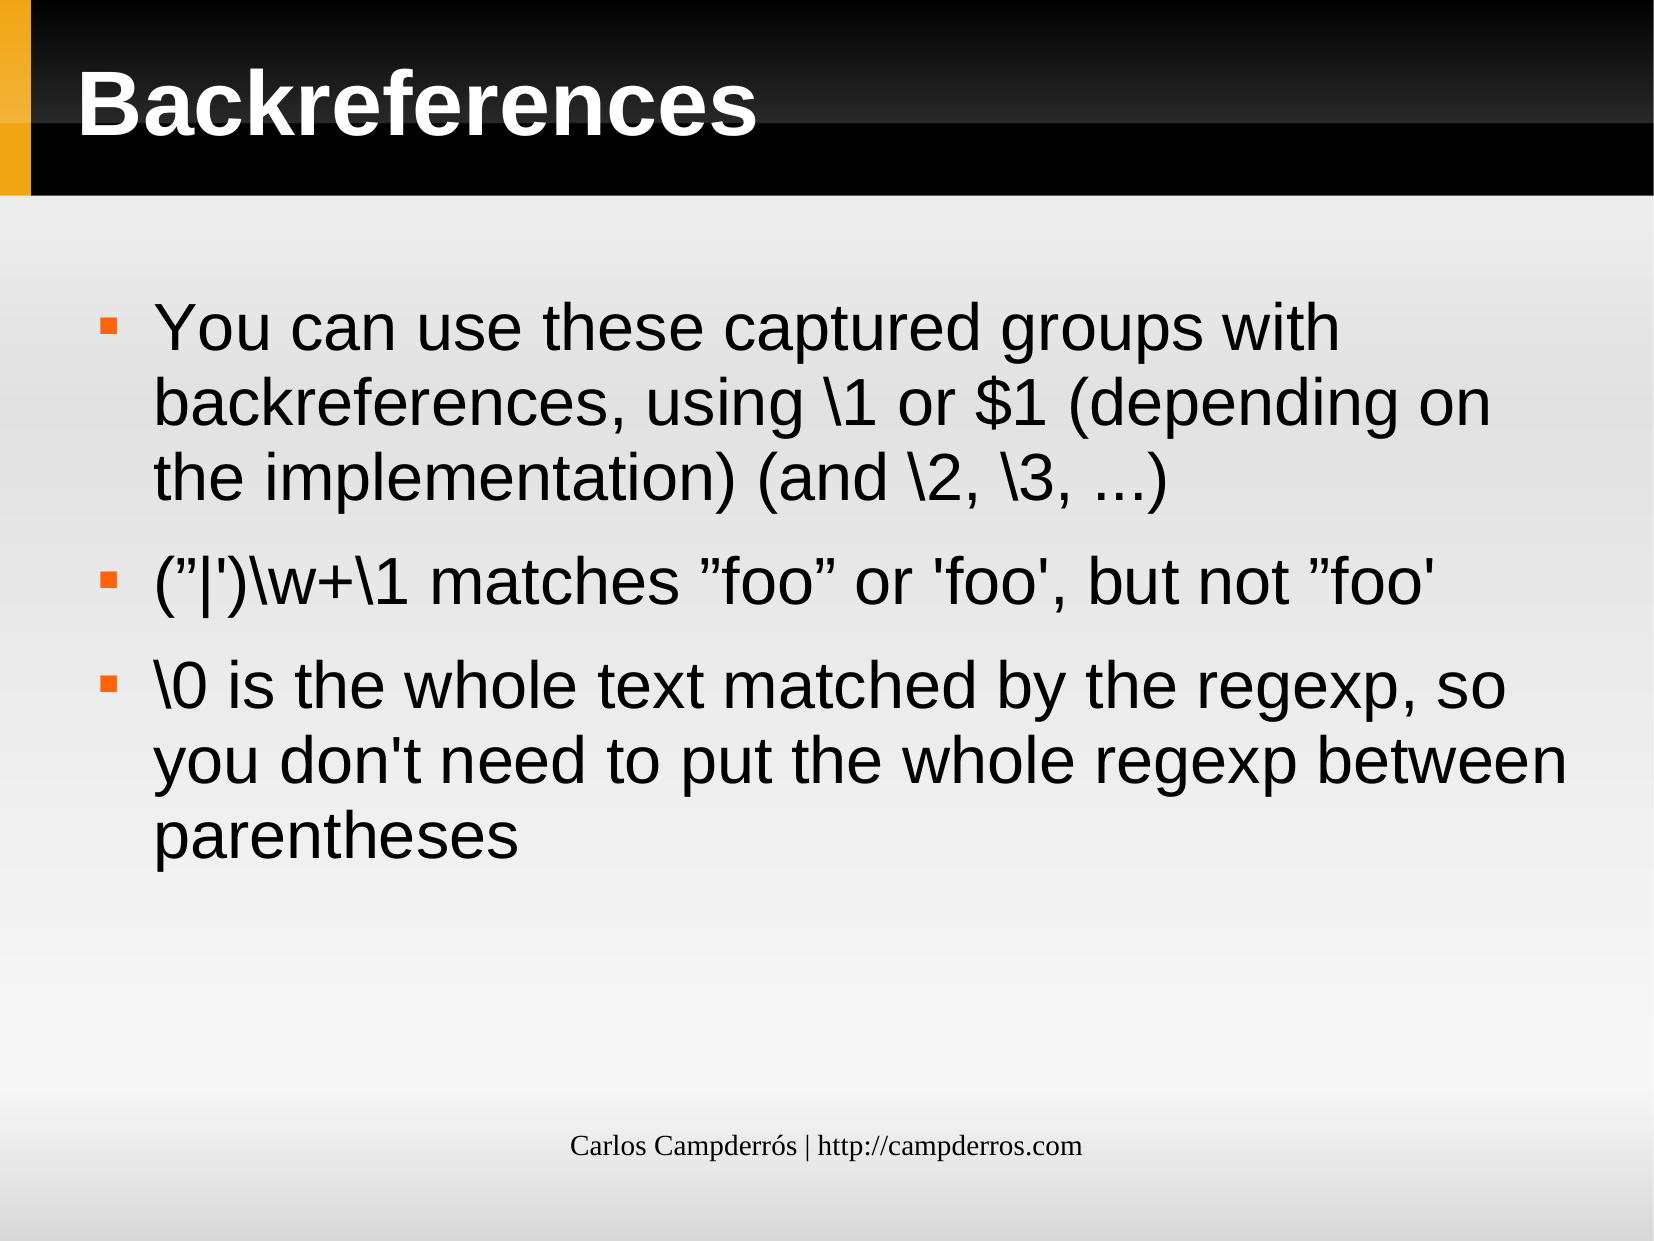

# Backreferences
You can use these captured groups with backreferences, using \1 or $1 (depending on the implementation) (and \2, \3, ...)
(”|')\w+\1 matches ”foo” or 'foo', but not ”foo'
\0 is the whole text matched by the regexp, so you don't need to put the whole regexp between parentheses
Carlos Campderrós | http://campderros.com